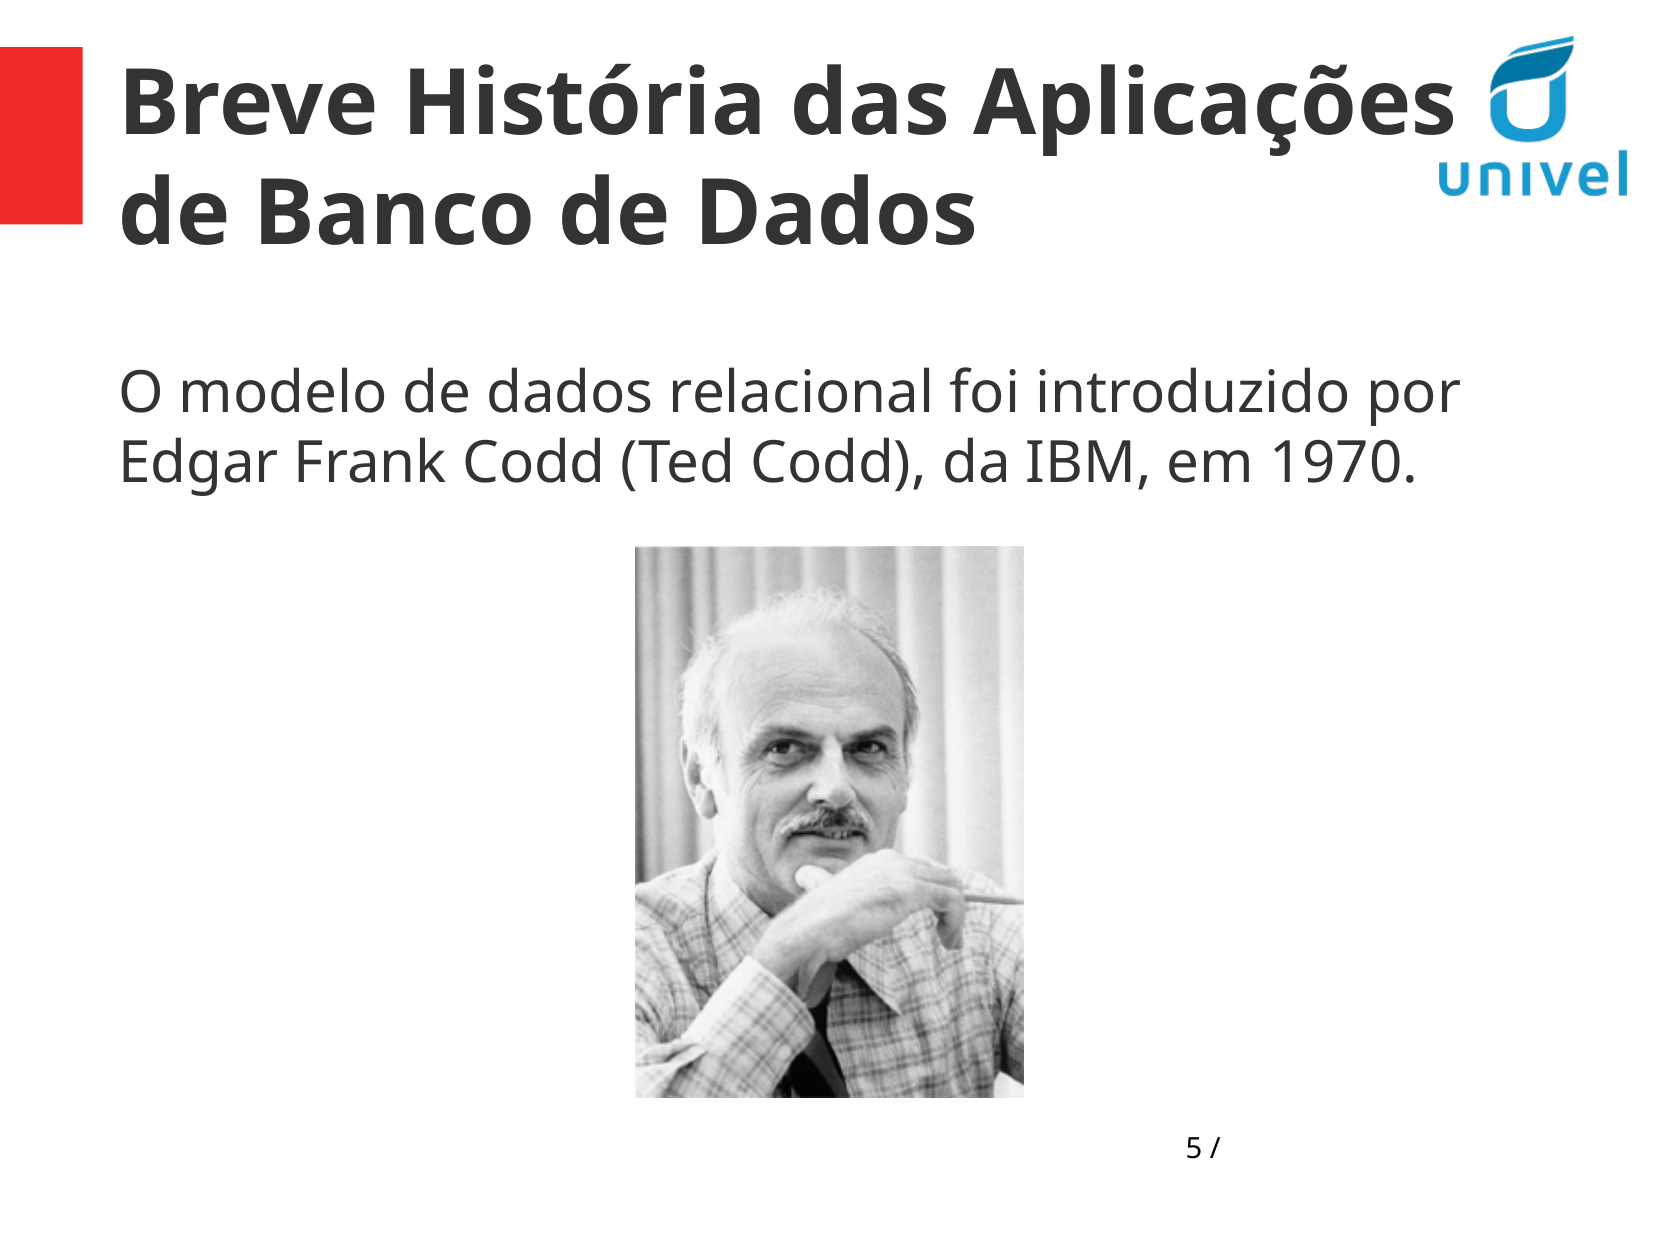

# Breve História das Aplicações de Banco de Dados
O modelo de dados relacional foi introduzido por Edgar Frank Codd (Ted Codd), da IBM, em 1970.